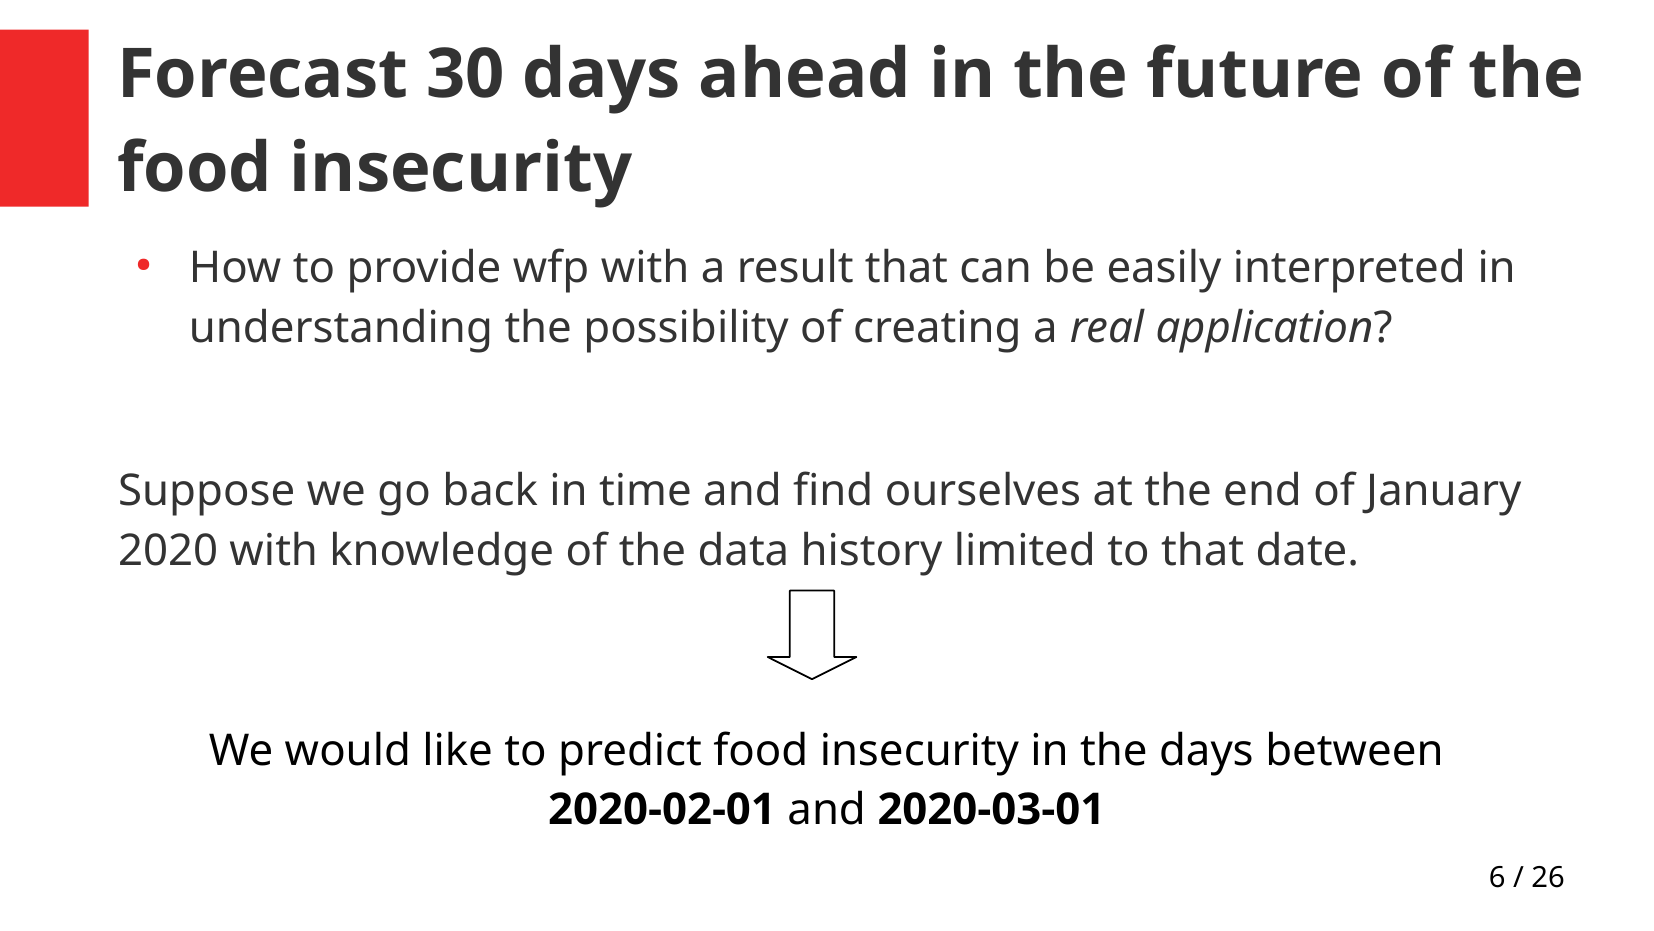

Forecast 30 days ahead in the future of the food insecurity
# How to provide wfp with a result that can be easily interpreted in understanding the possibility of creating a real application?
Suppose we go back in time and find ourselves at the end of January 2020 with knowledge of the data history limited to that date.
We would like to predict food insecurity in the days between 2020-02-01 and 2020-03-01
6